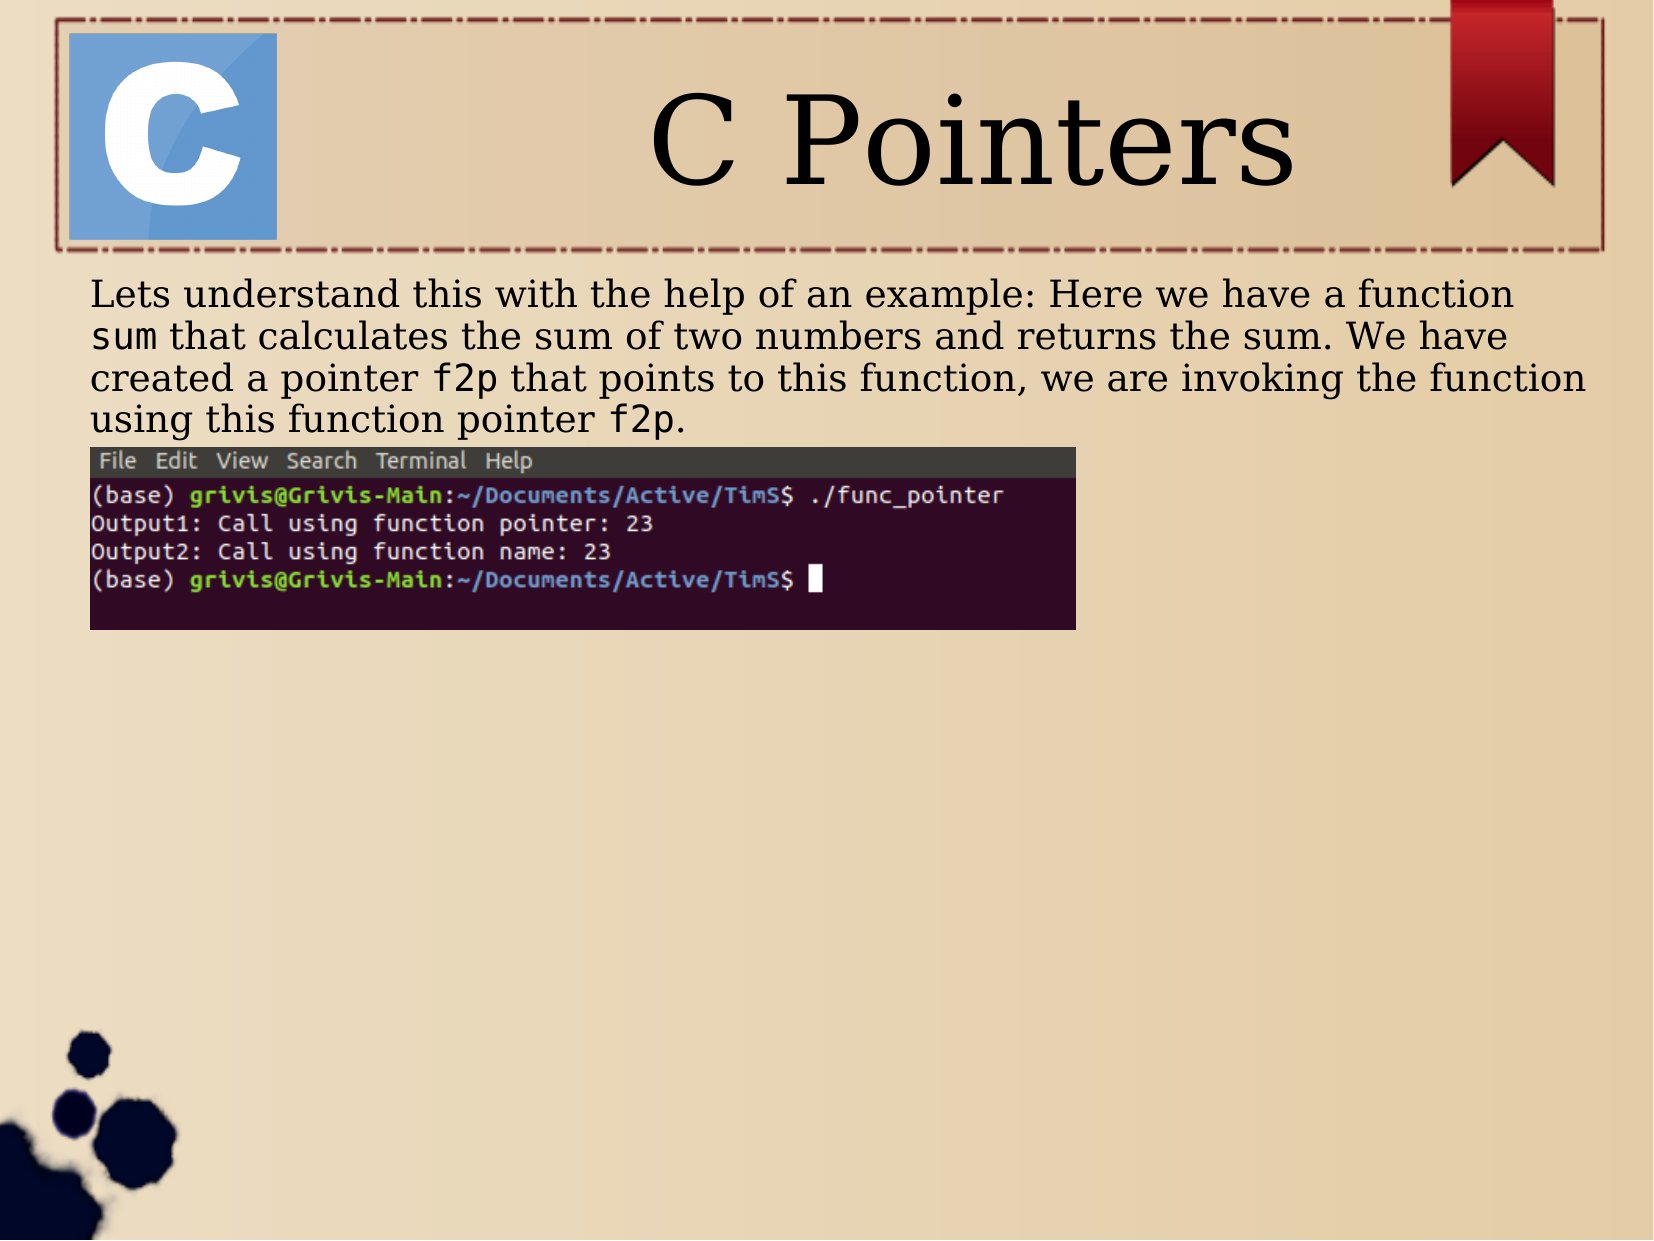

# C Pointers
Lets understand this with the help of an example: Here we have a function sum that calculates the sum of two numbers and returns the sum. We have created a pointer f2p that points to this function, we are invoking the function using this function pointer f2p.